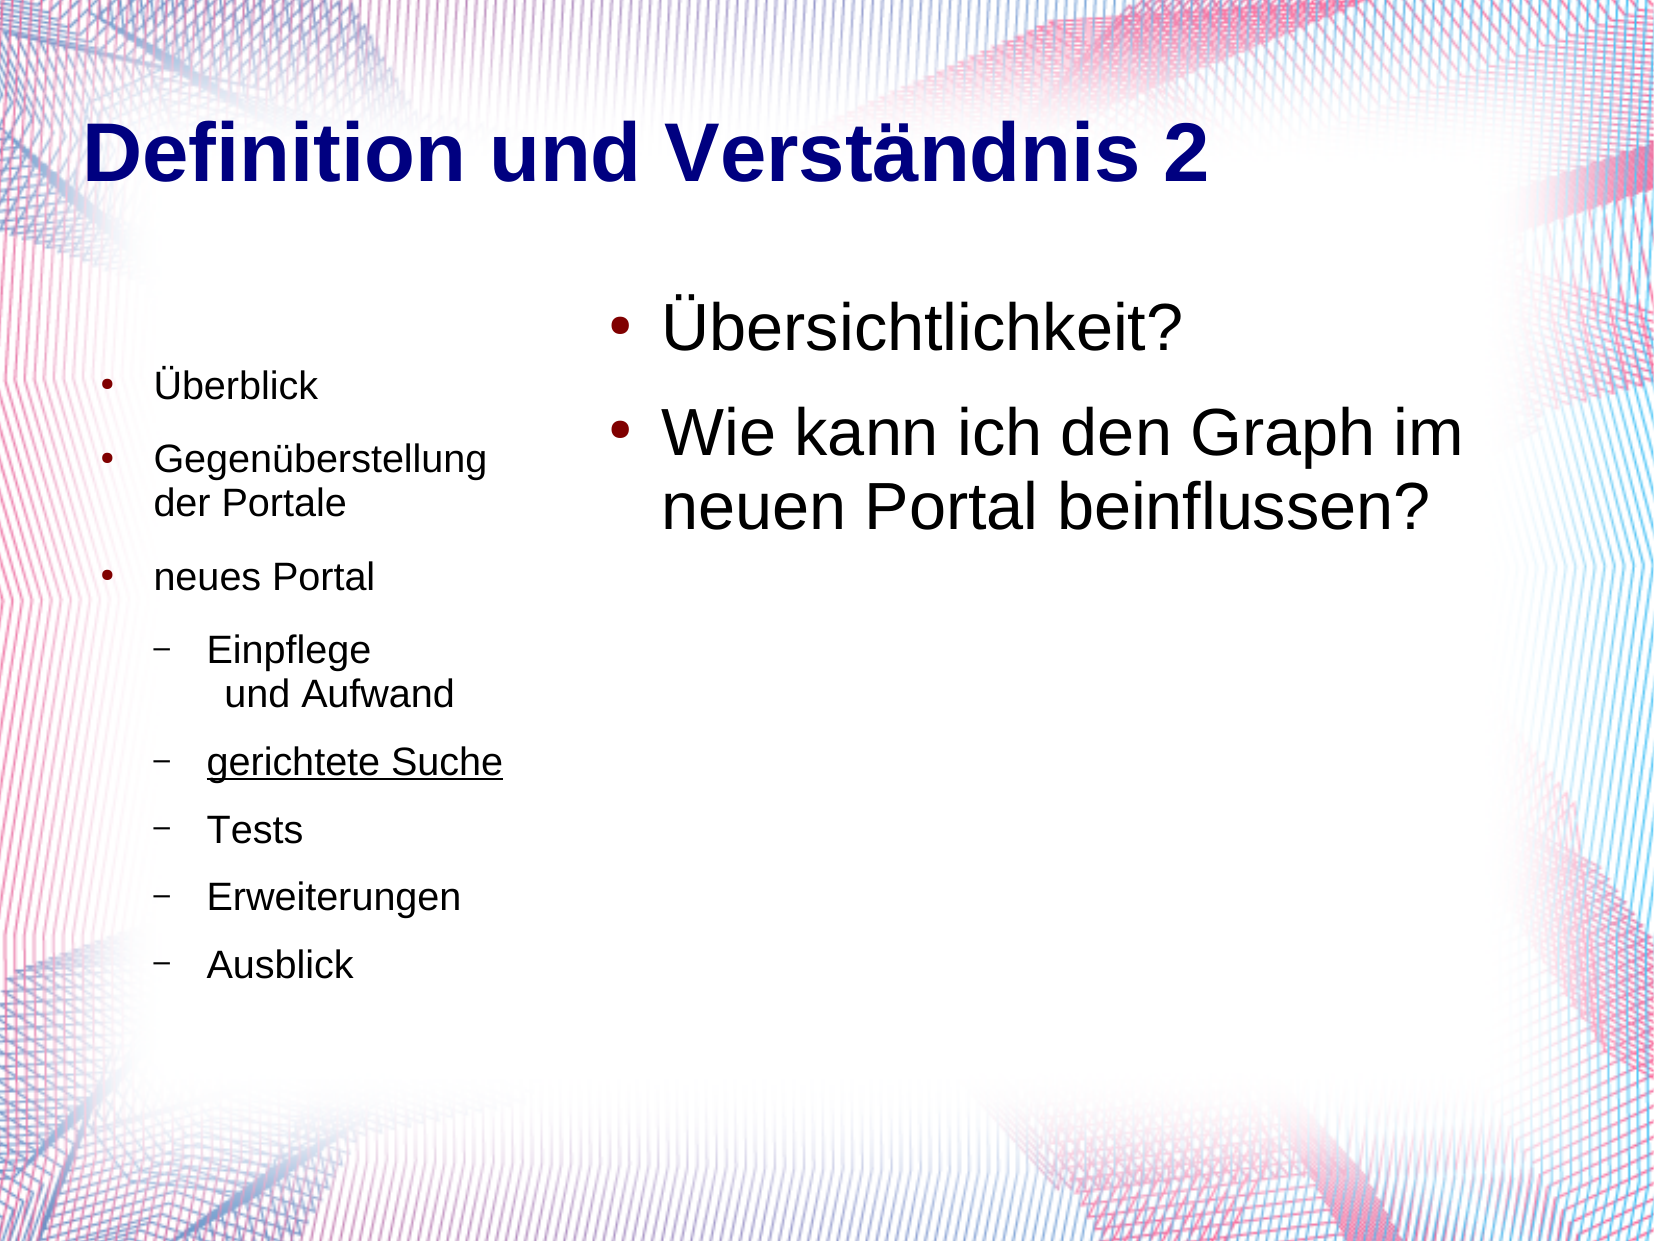

# Definition und Verständnis 2
Überblick
Gegenüberstellung der Portale
neues Portal
Einpflege
und Aufwand
gerichtete Suche
Tests
Erweiterungen
Ausblick
Übersichtlichkeit?
Wie kann ich den Graph im neuen Portal beinflussen?